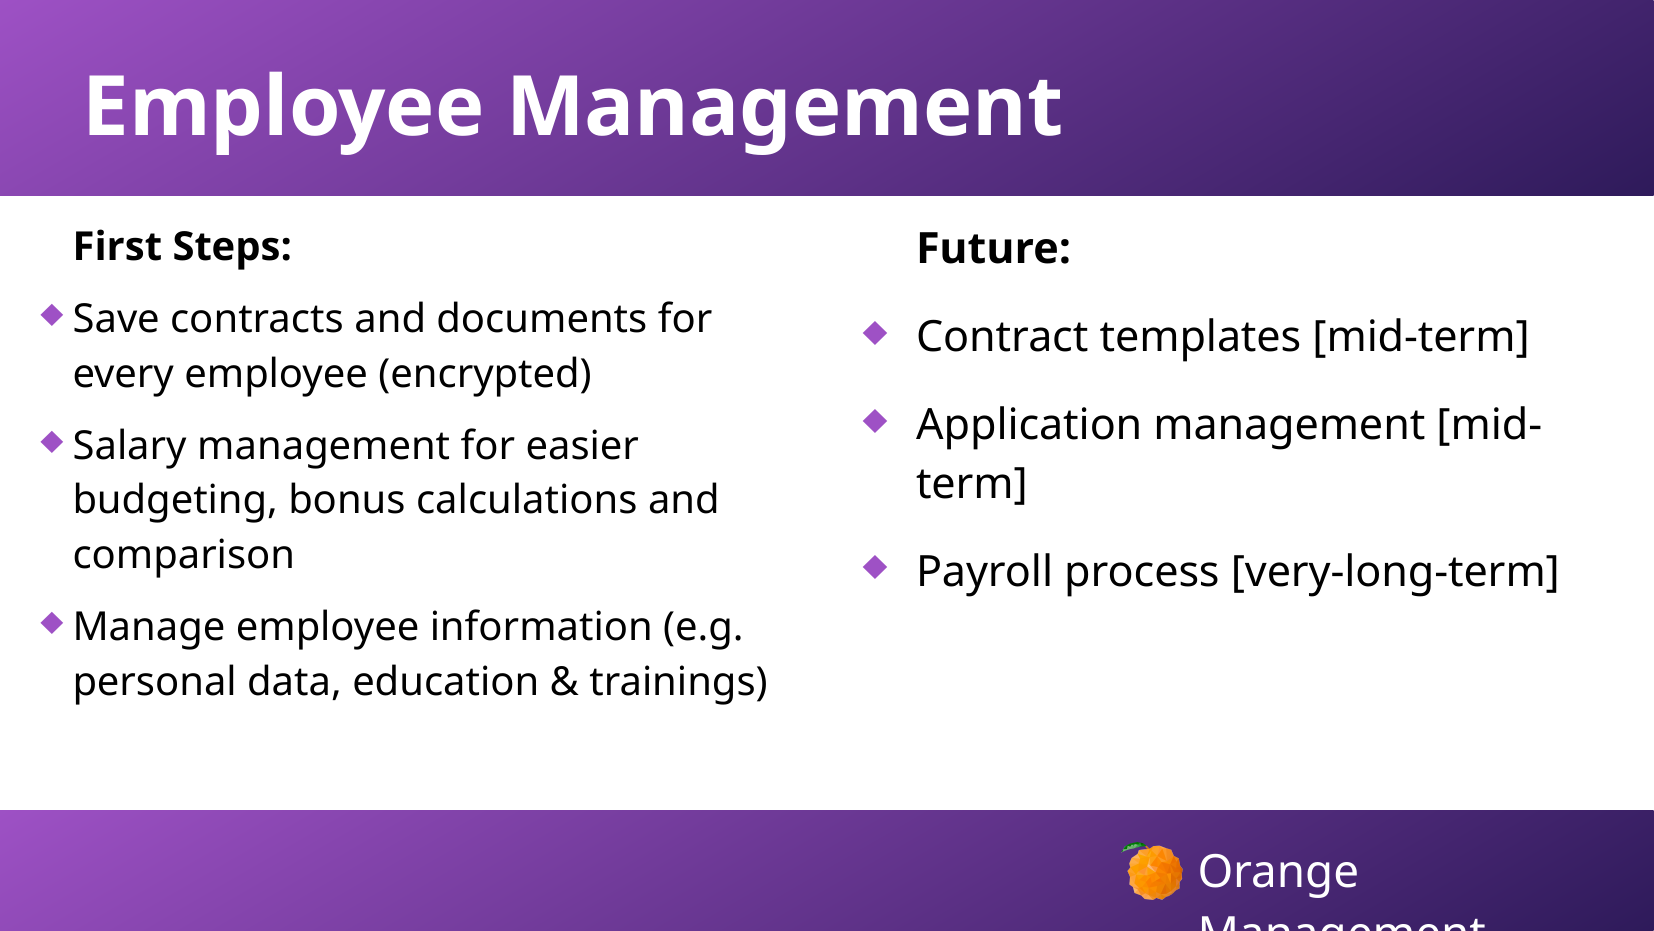

# Employee Management
First Steps:
Save contracts and documents for every employee (encrypted)
Salary management for easier budgeting, bonus calculations and comparison
Manage employee information (e.g. personal data, education & trainings)
Future:
Contract templates [mid-term]
Application management [mid-term]
Payroll process [very-long-term]
Orange Management